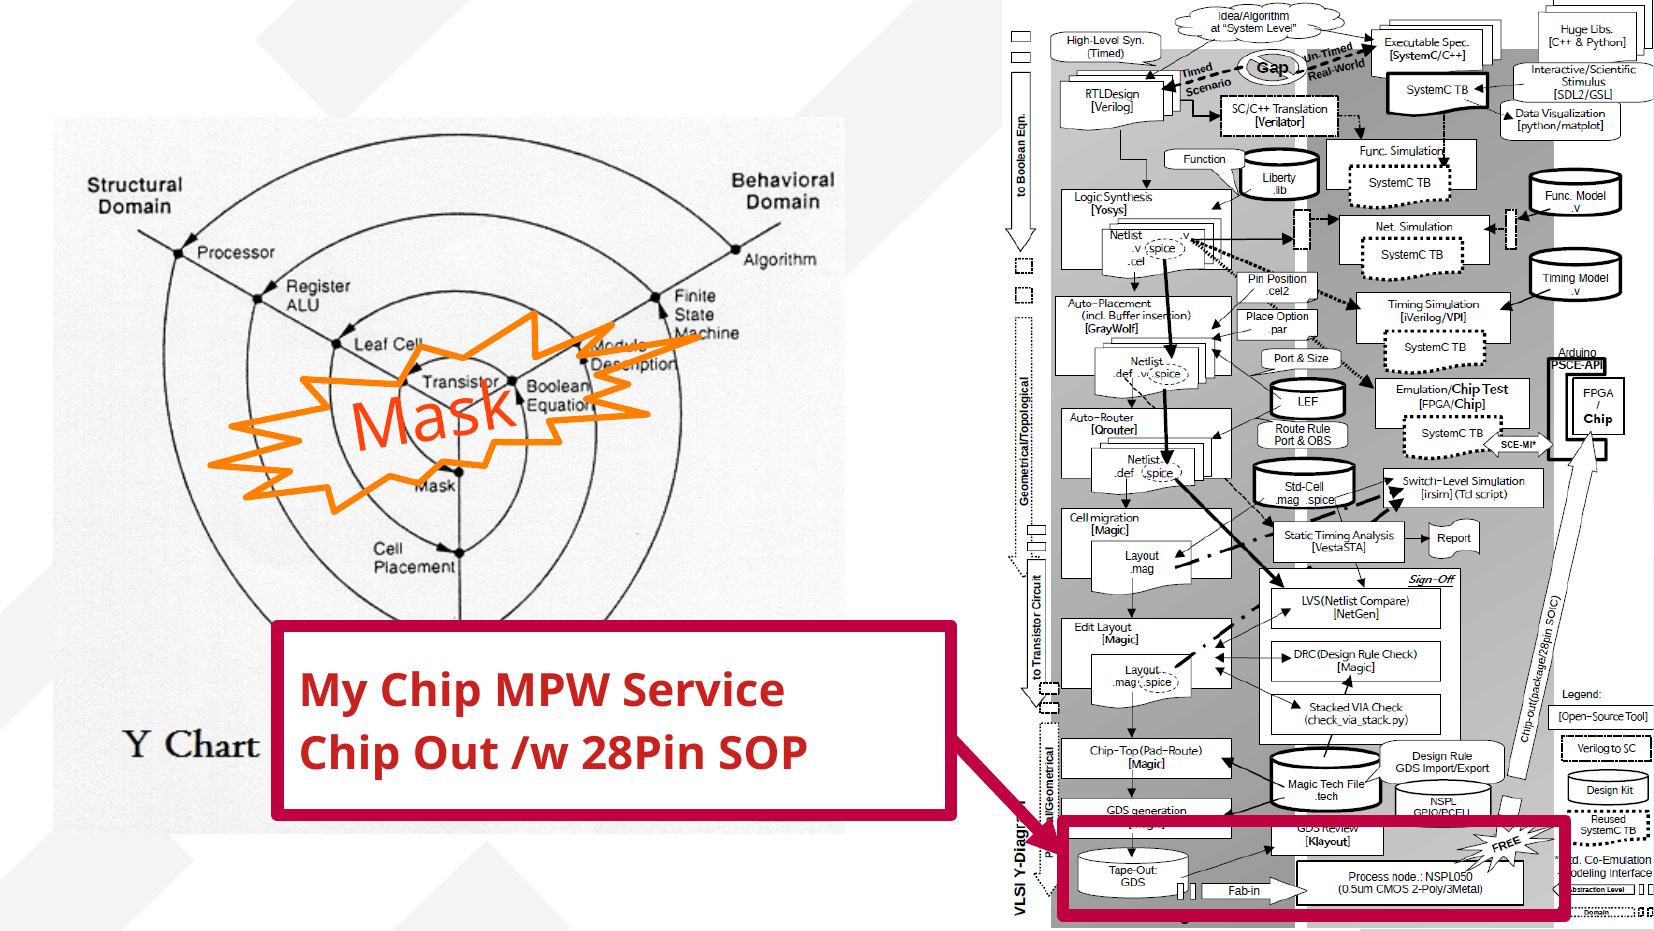

Mask
My Chip MPW Service
Chip Out /w 28Pin SOP